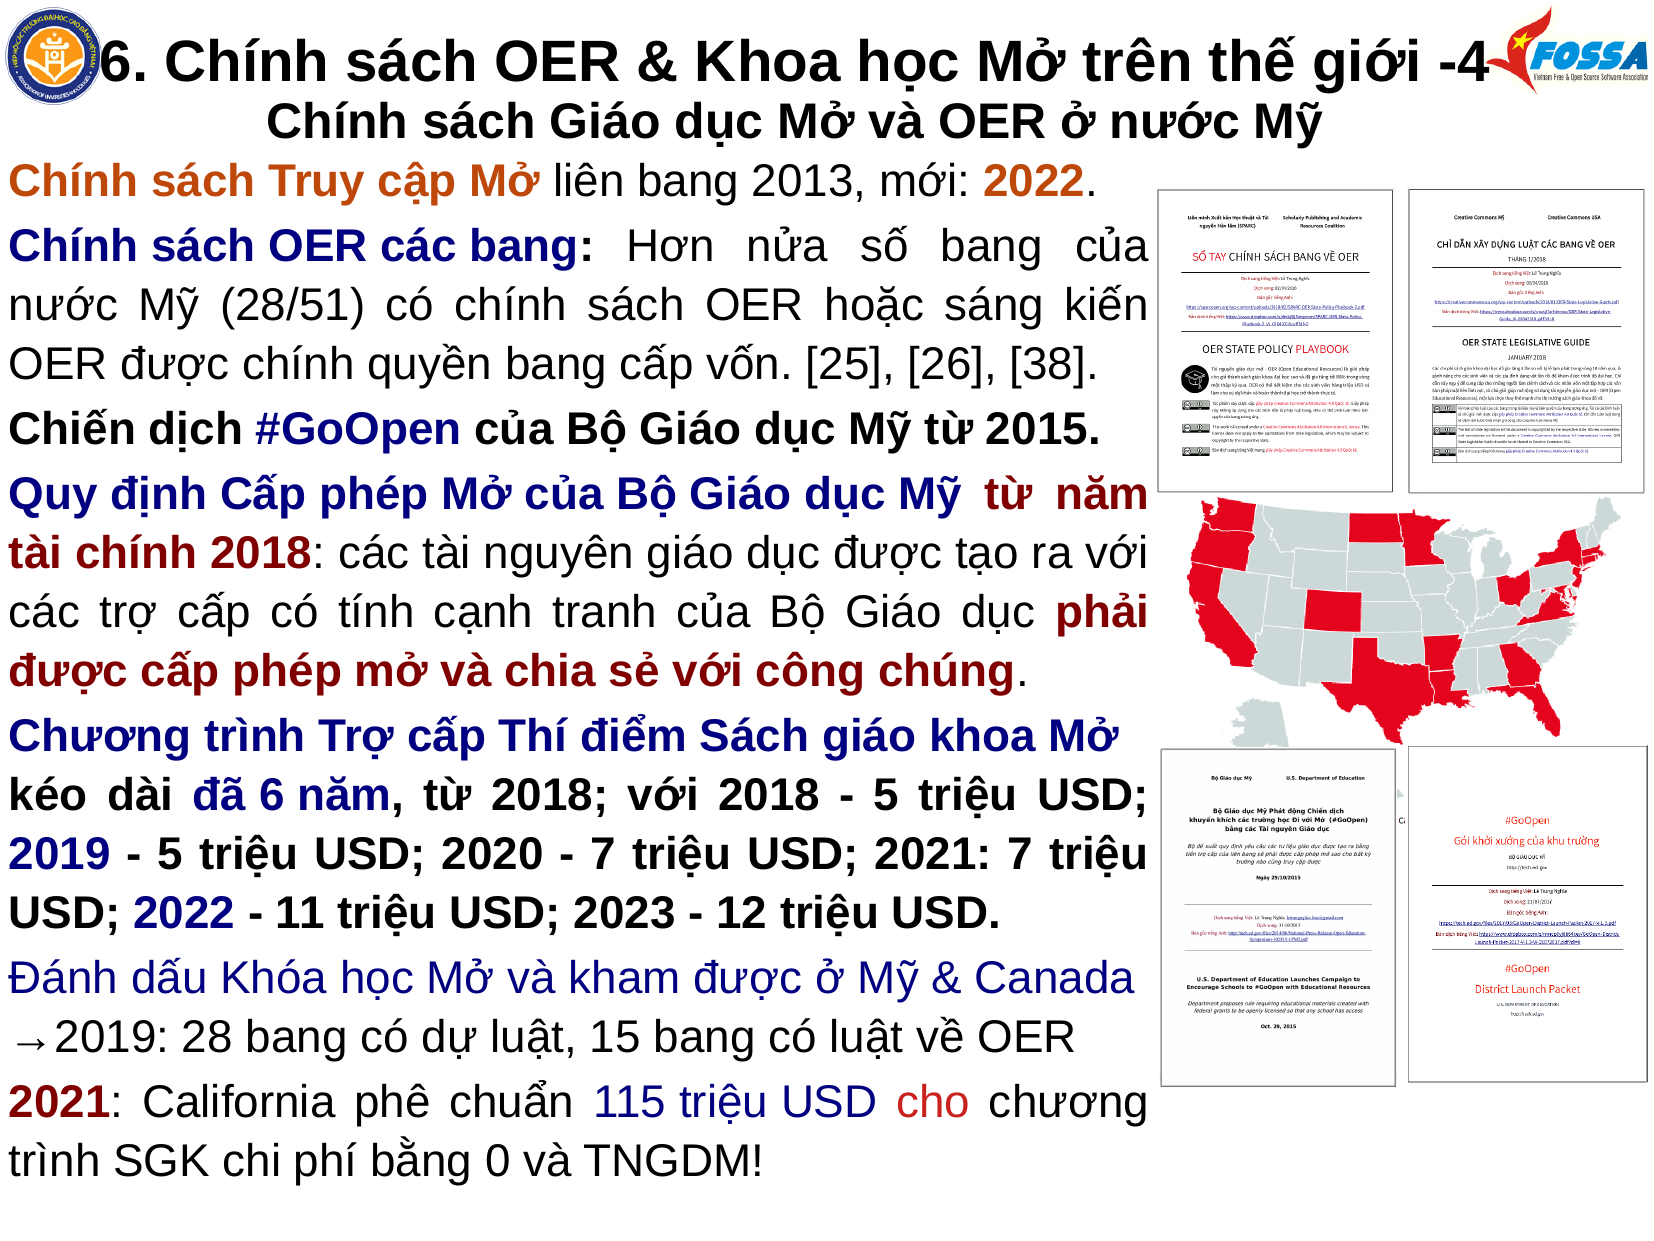

# 6. Chính sách OER & Khoa học Mở trên thế giới -4 Chính sách Giáo dục Mở và OER ở nước Mỹ
Chính sách Truy cập Mở liên bang 2013, mới: 2022.
Chính sách OER các bang: Hơn nửa số bang của nước Mỹ (28/51) có chính sách OER hoặc sáng kiến OER được chính quyền bang cấp vốn. [25], [26], [38].
Chiến dịch #GoOpen của Bộ Giáo dục Mỹ từ 2015.
Quy định Cấp phép Mở của Bộ Giáo dục Mỹ từ năm tài chính 2018: các tài nguyên giáo dục được tạo ra với các trợ cấp có tính cạnh tranh của Bộ Giáo dục phải được cấp phép mở và chia sẻ với công chúng.
Chương trình Trợ cấp Thí điểm Sách giáo khoa Mở kéo dài đã 6 năm, từ 2018; với 2018 - 5 triệu USD; 2019 - 5 triệu USD; 2020 - 7 triệu USD; 2021: 7 triệu USD; 2022 - 11 triệu USD; 2023 - 12 triệu USD.
Đánh dấu Khóa học Mở và kham được ở Mỹ & Canada→2019: 28 bang có dự luật, 15 bang có luật về OER
2021: California phê chuẩn 115 triệu USD cho chương trình SGK chi phí bằng 0 và TNGDM!